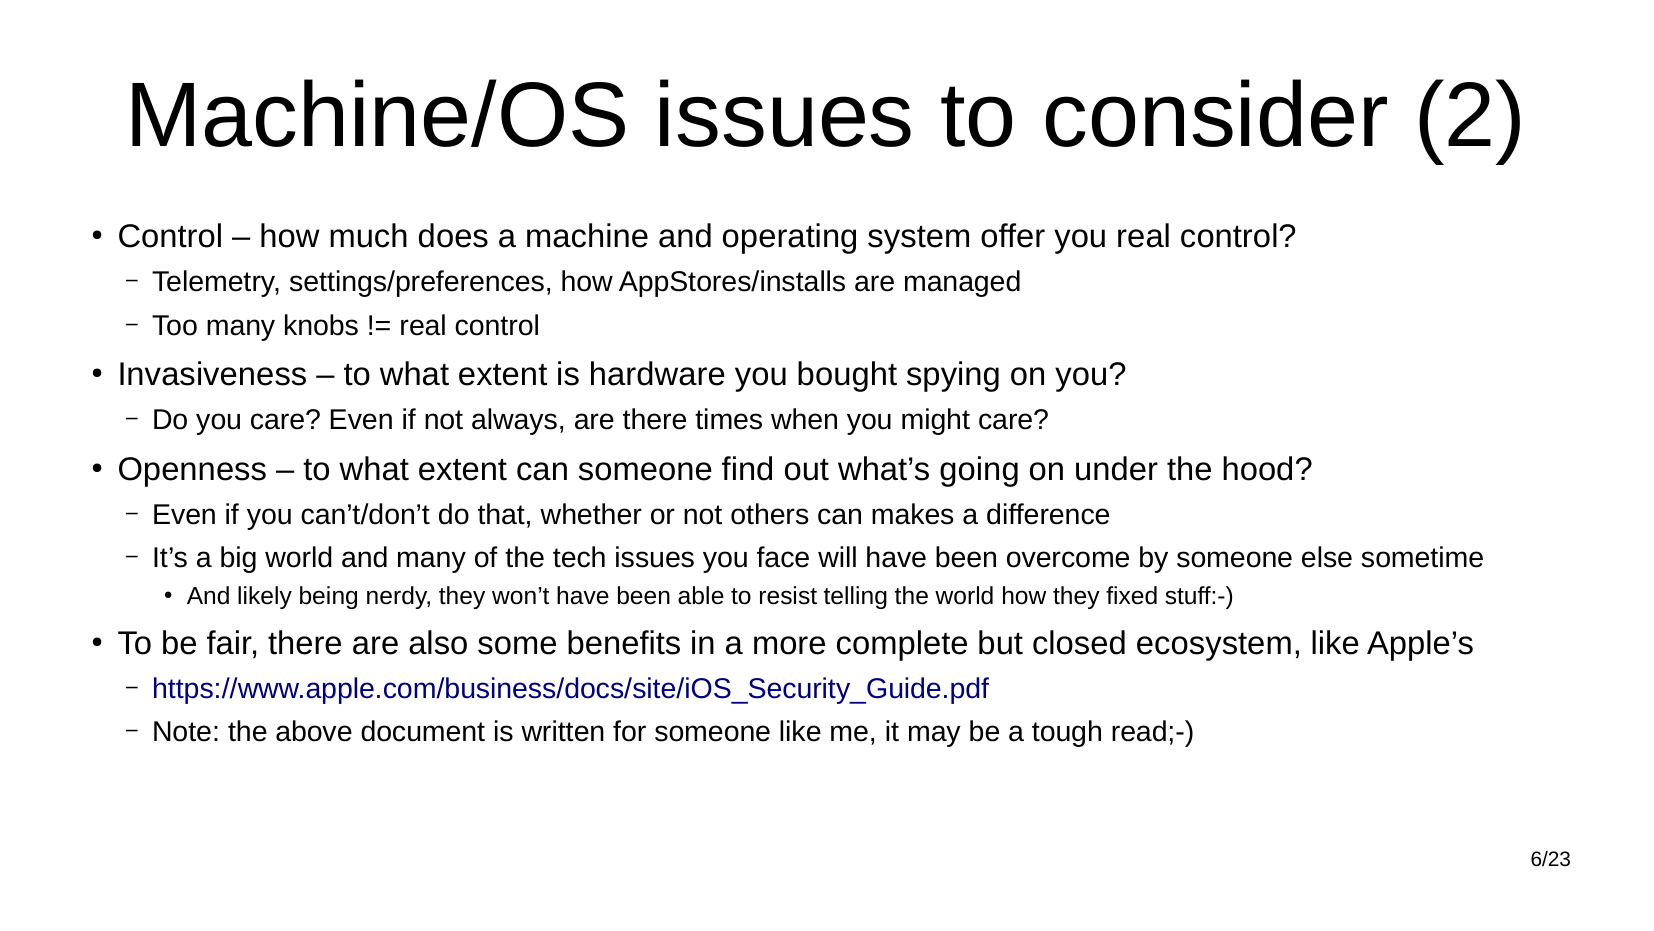

# Machine/OS issues to consider (2)
Control – how much does a machine and operating system offer you real control?
Telemetry, settings/preferences, how AppStores/installs are managed
Too many knobs != real control
Invasiveness – to what extent is hardware you bought spying on you?
Do you care? Even if not always, are there times when you might care?
Openness – to what extent can someone find out what’s going on under the hood?
Even if you can’t/don’t do that, whether or not others can makes a difference
It’s a big world and many of the tech issues you face will have been overcome by someone else sometime
And likely being nerdy, they won’t have been able to resist telling the world how they fixed stuff:-)
To be fair, there are also some benefits in a more complete but closed ecosystem, like Apple’s
https://www.apple.com/business/docs/site/iOS_Security_Guide.pdf
Note: the above document is written for someone like me, it may be a tough read;-)
6